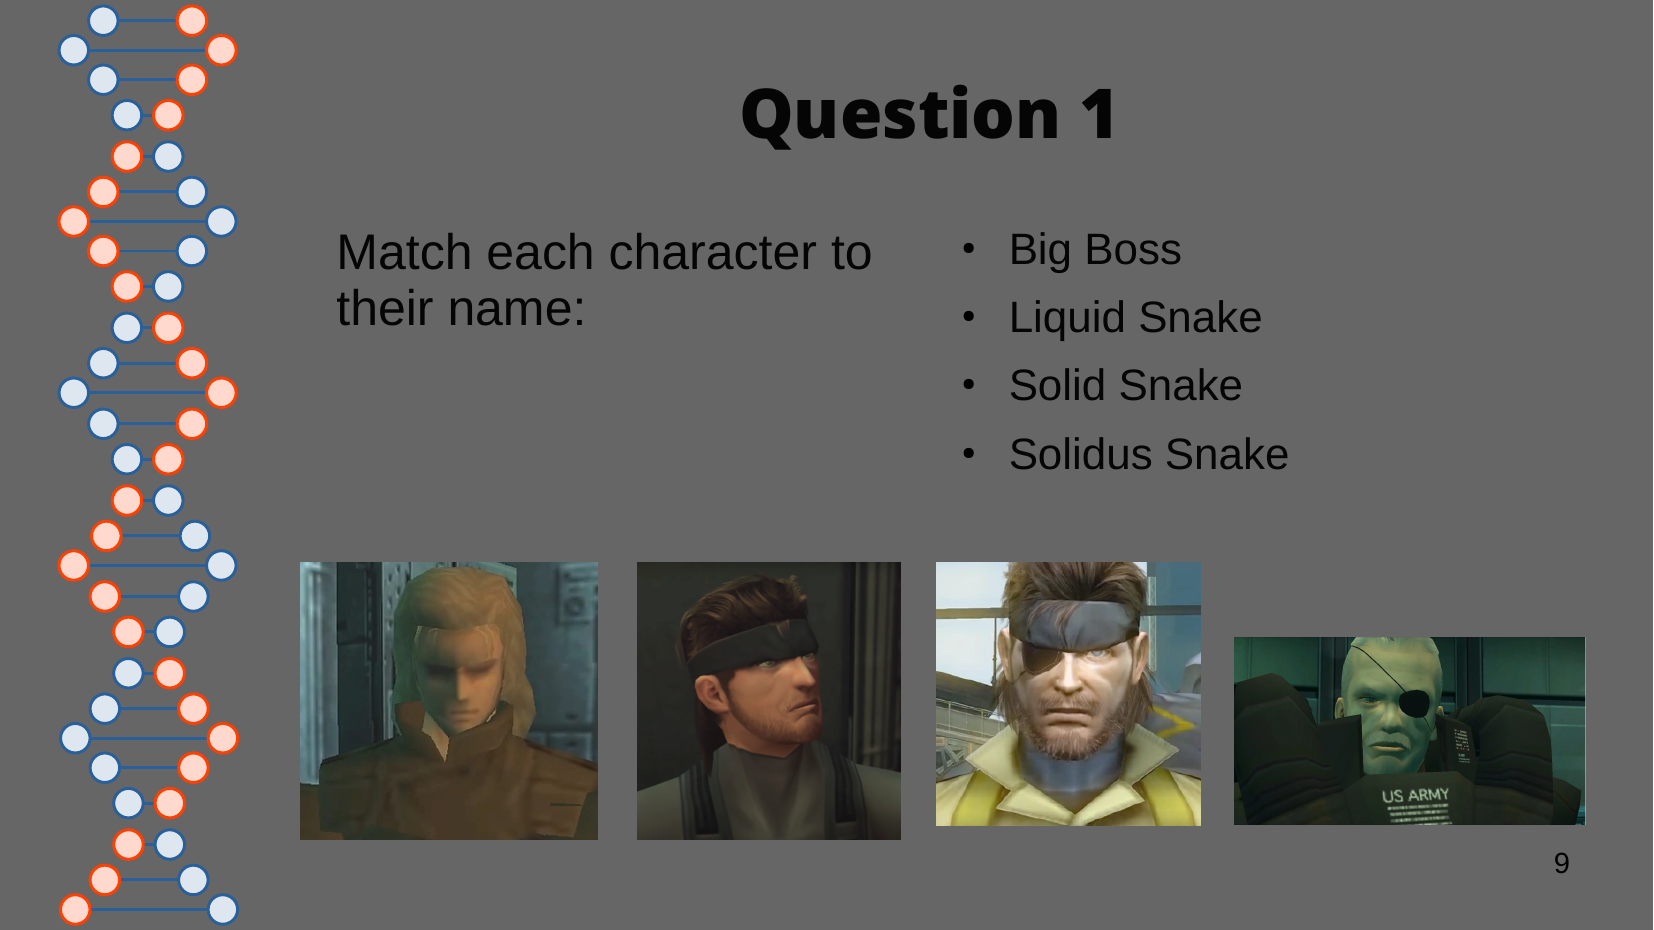

# Question 1
Match each character to their name:
Big Boss
Liquid Snake
Solid Snake
Solidus Snake
9